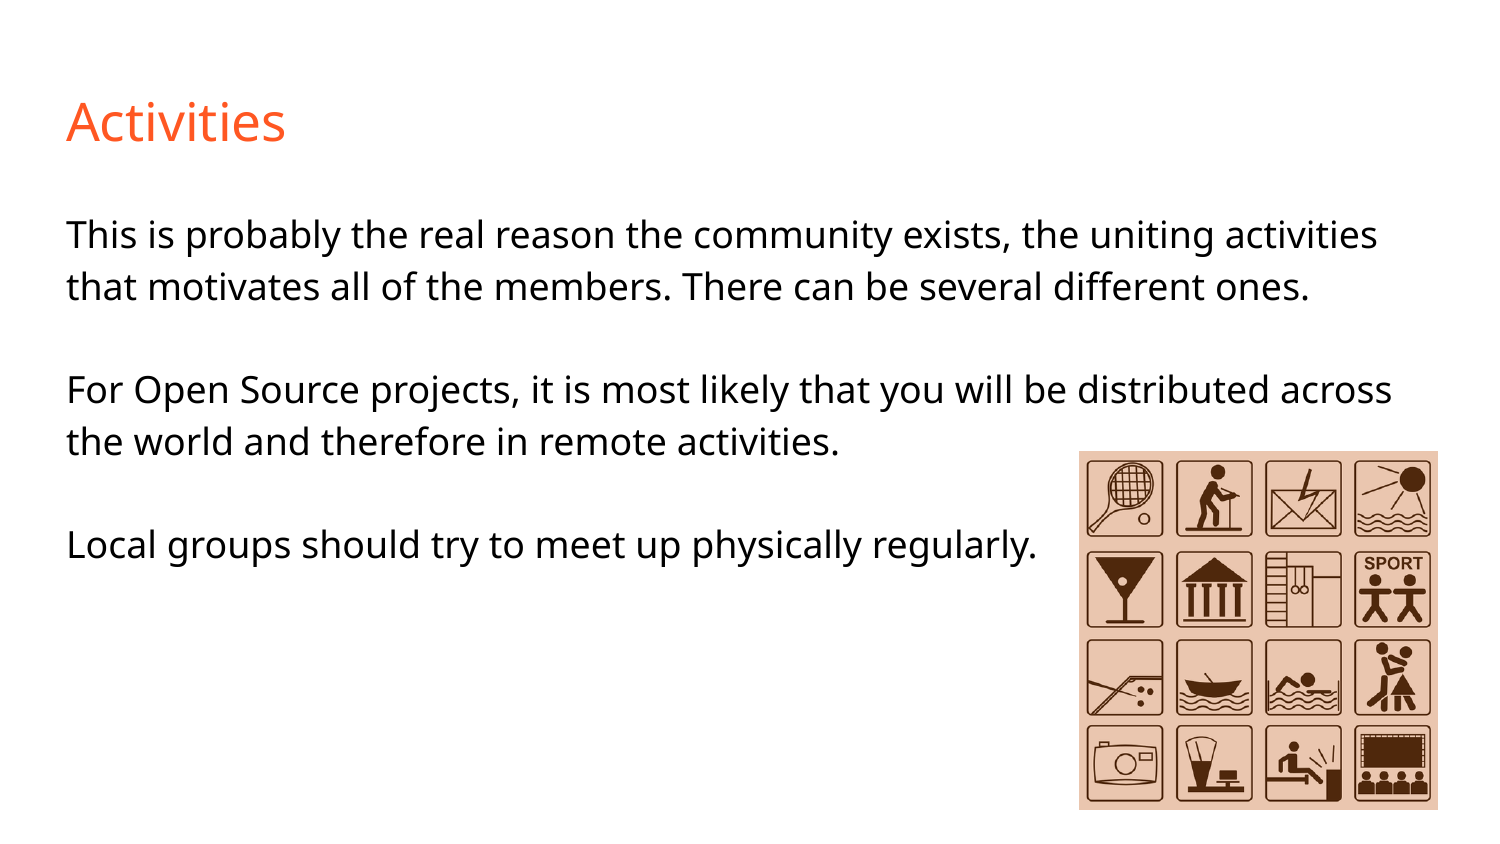

# Activities
This is probably the real reason the community exists, the uniting activities that motivates all of the members. There can be several different ones.
For Open Source projects, it is most likely that you will be distributed across the world and therefore in remote activities.
Local groups should try to meet up physically regularly.